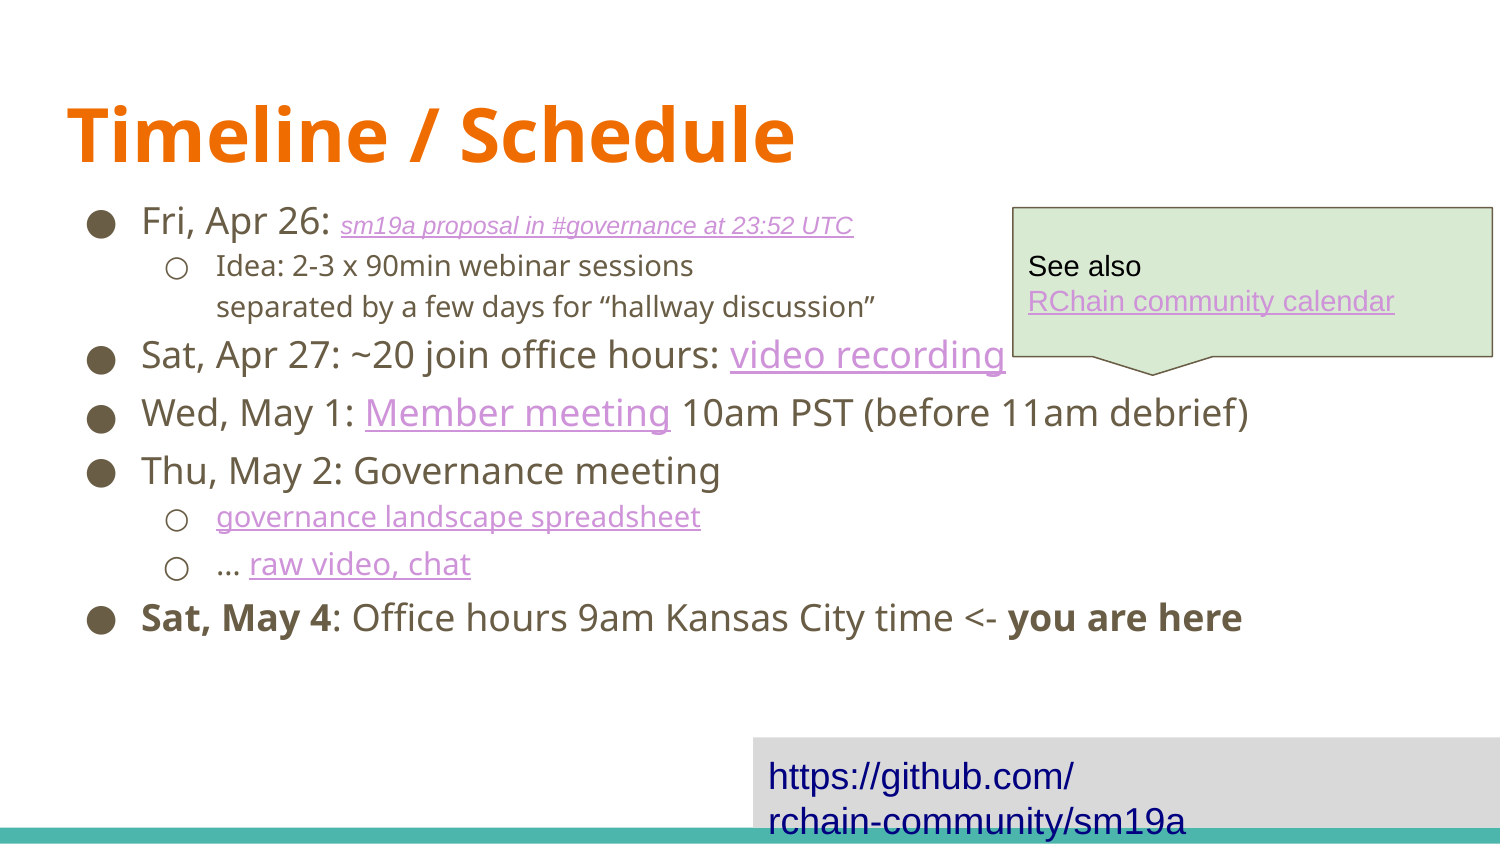

# Timeline / Schedule
Fri, Apr 26: sm19a proposal in #governance at 23:52 UTC
Idea: 2-3 x 90min webinar sessions
separated by a few days for “hallway discussion”
Sat, Apr 27: ~20 join office hours: video recording
Wed, May 1: Member meeting 10am PST (before 11am debrief)
Thu, May 2: Governance meeting
governance landscape spreadsheet
… raw video, chat
Sat, May 4: Office hours 9am Kansas City time <- you are here
See also RChain community calendar